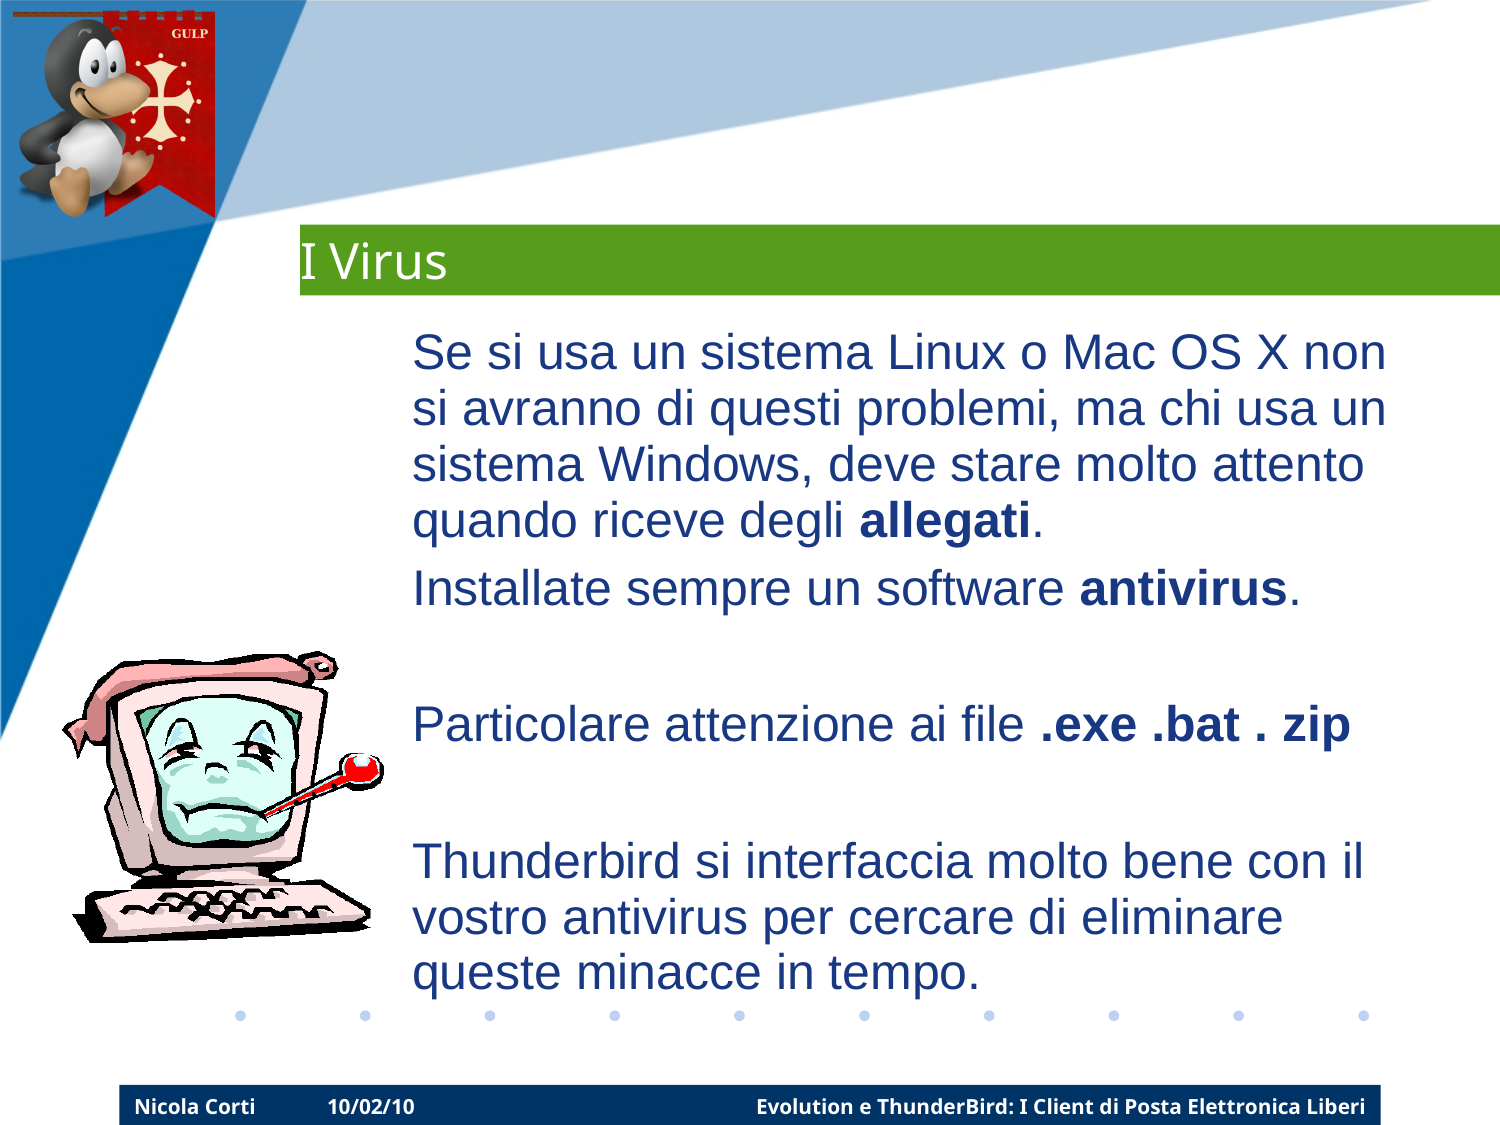

# I Virus
Se si usa un sistema Linux o Mac OS X non si avranno di questi problemi, ma chi usa un sistema Windows, deve stare molto attento quando riceve degli allegati.
Installate sempre un software antivirus.
Particolare attenzione ai file .exe .bat . zip
Thunderbird si interfaccia molto bene con il vostro antivirus per cercare di eliminare queste minacce in tempo.